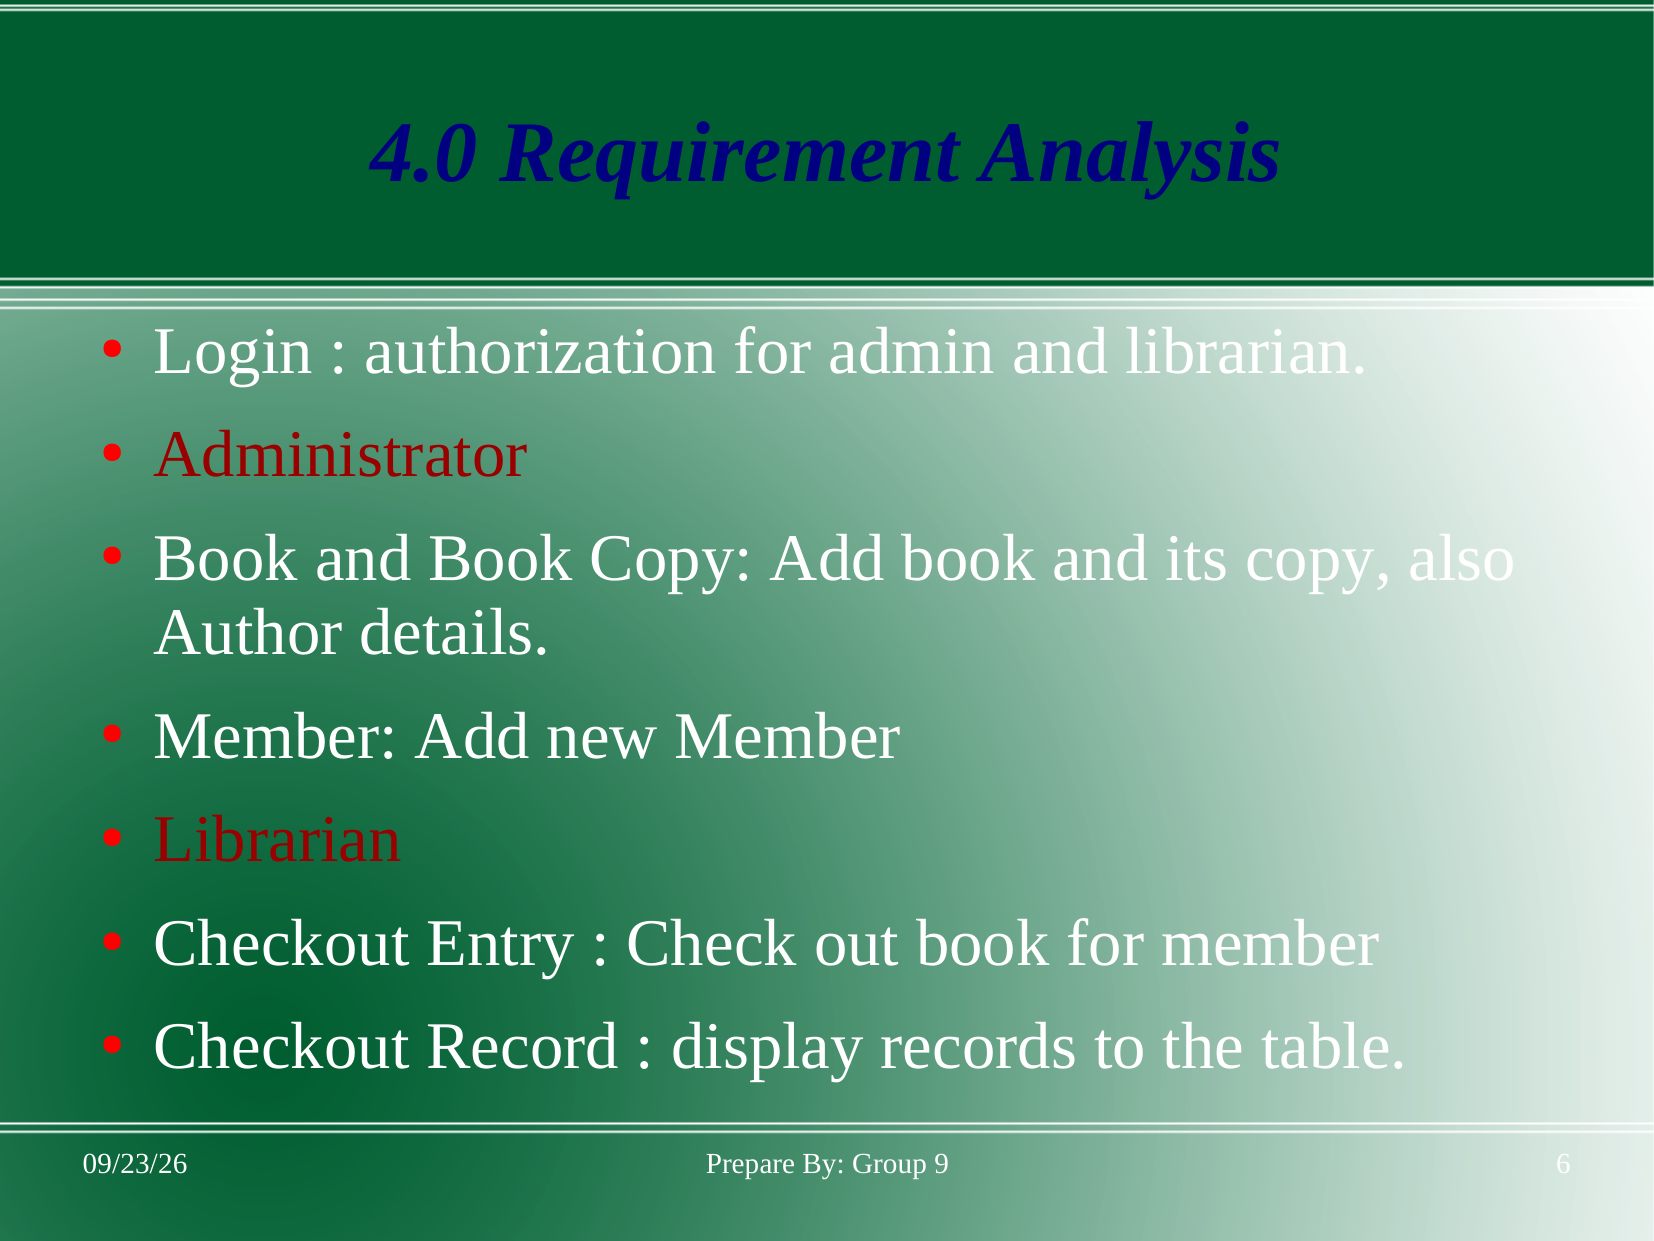

# 4.0 Requirement Analysis
Login : authorization for admin and librarian.
Administrator
Book and Book Copy: Add book and its copy, also Author details.
Member: Add new Member
Librarian
Checkout Entry : Check out book for member
Checkout Record : display records to the table.
Prepare By: Group 9
6